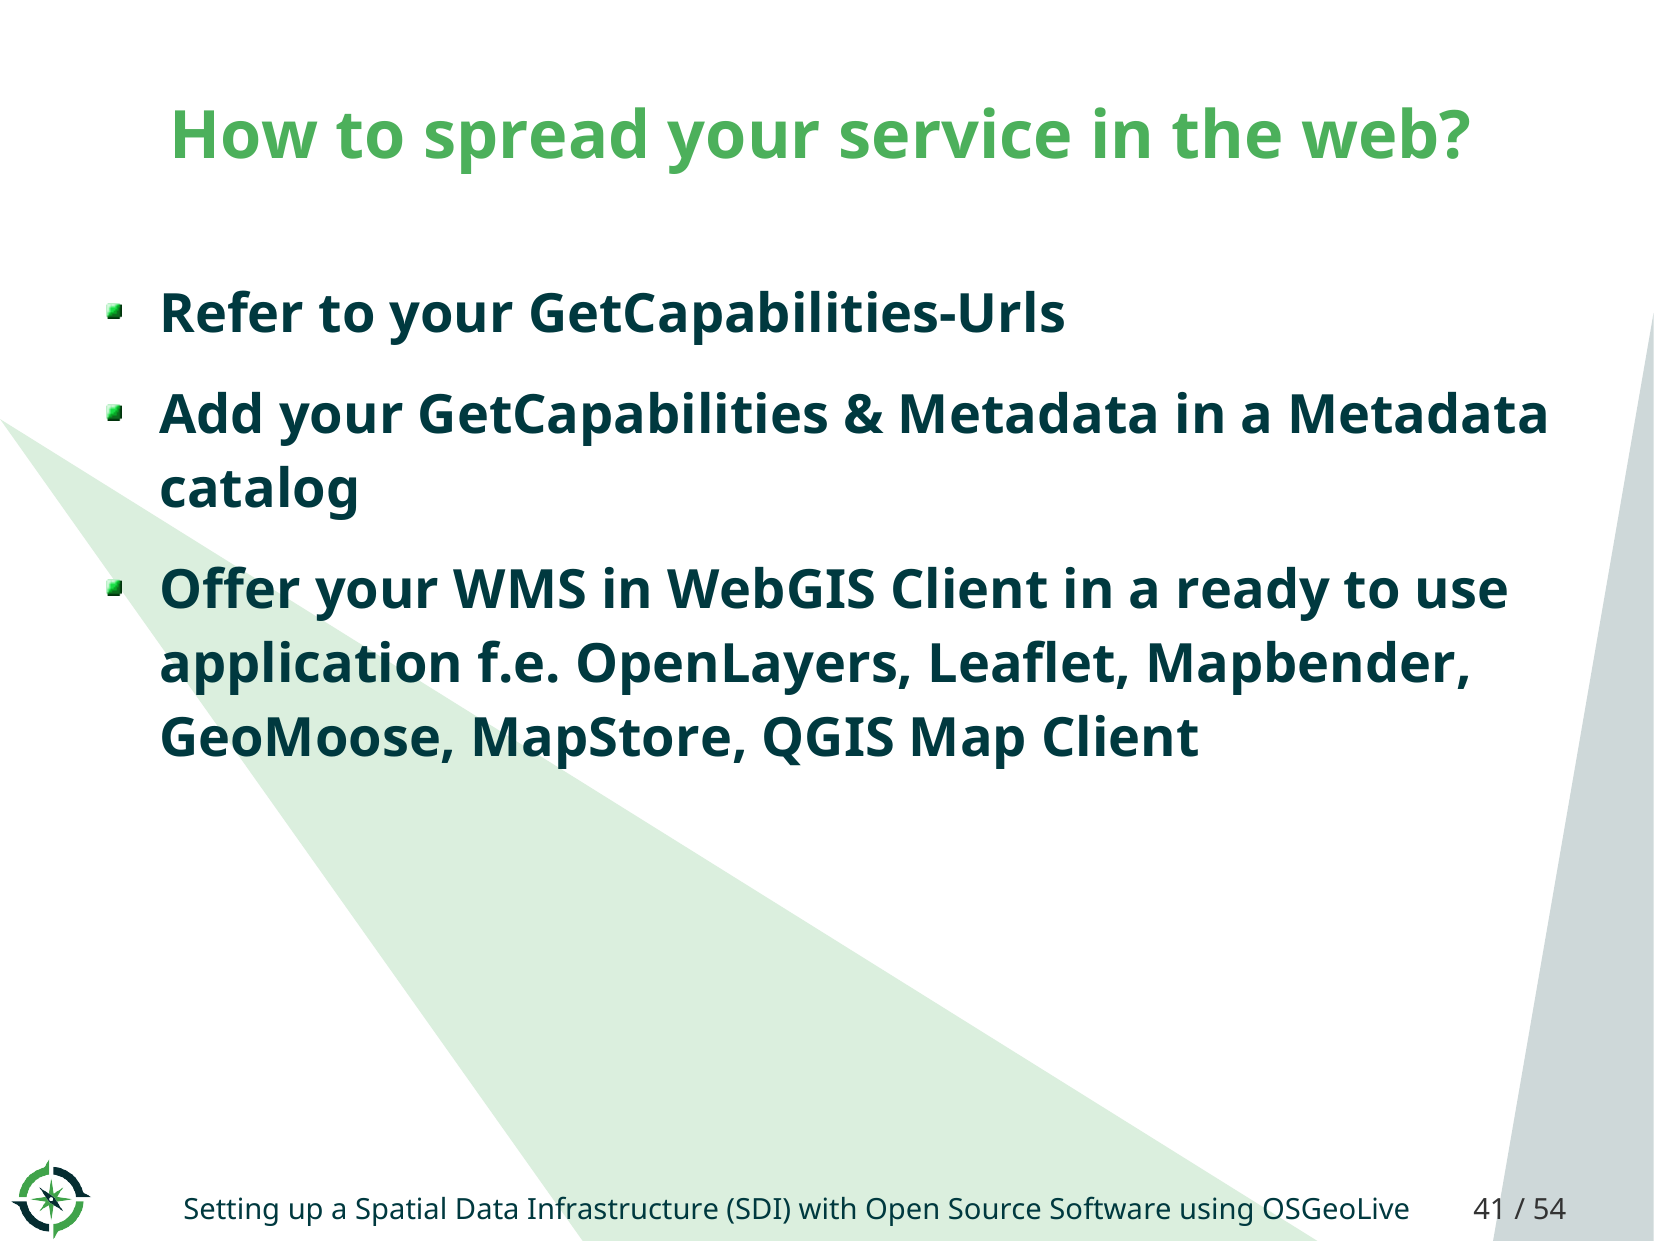

# How to spread your service in the web?
Refer to your GetCapabilities-Urls
Add your GetCapabilities & Metadata in a Metadata catalog
Offer your WMS in WebGIS Client in a ready to use application f.e. OpenLayers, Leaflet, Mapbender, GeoMoose, MapStore, QGIS Map Client